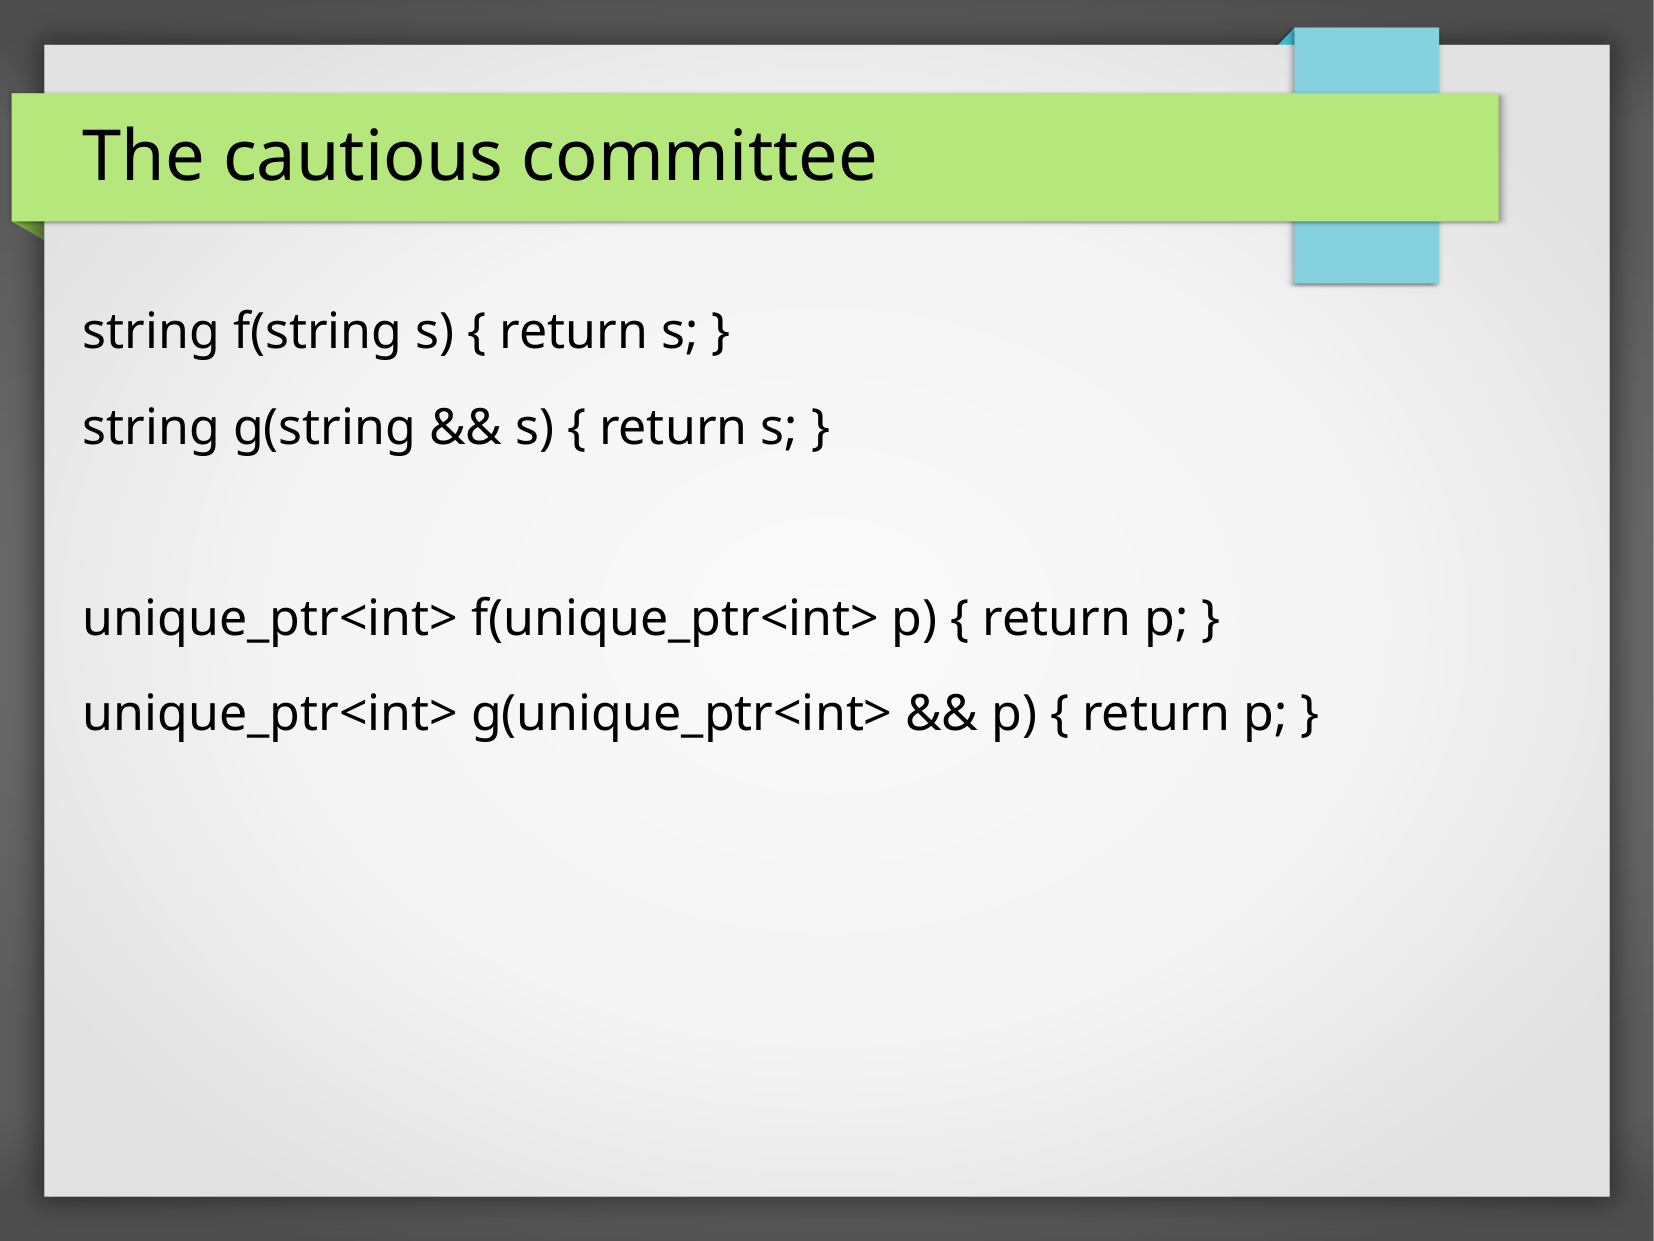

# The cautious committee
string f(string s) { return s; }
string g(string && s) { return s; }
unique_ptr<int> f(unique_ptr<int> p) { return p; }
unique_ptr<int> g(unique_ptr<int> && p) { return p; }